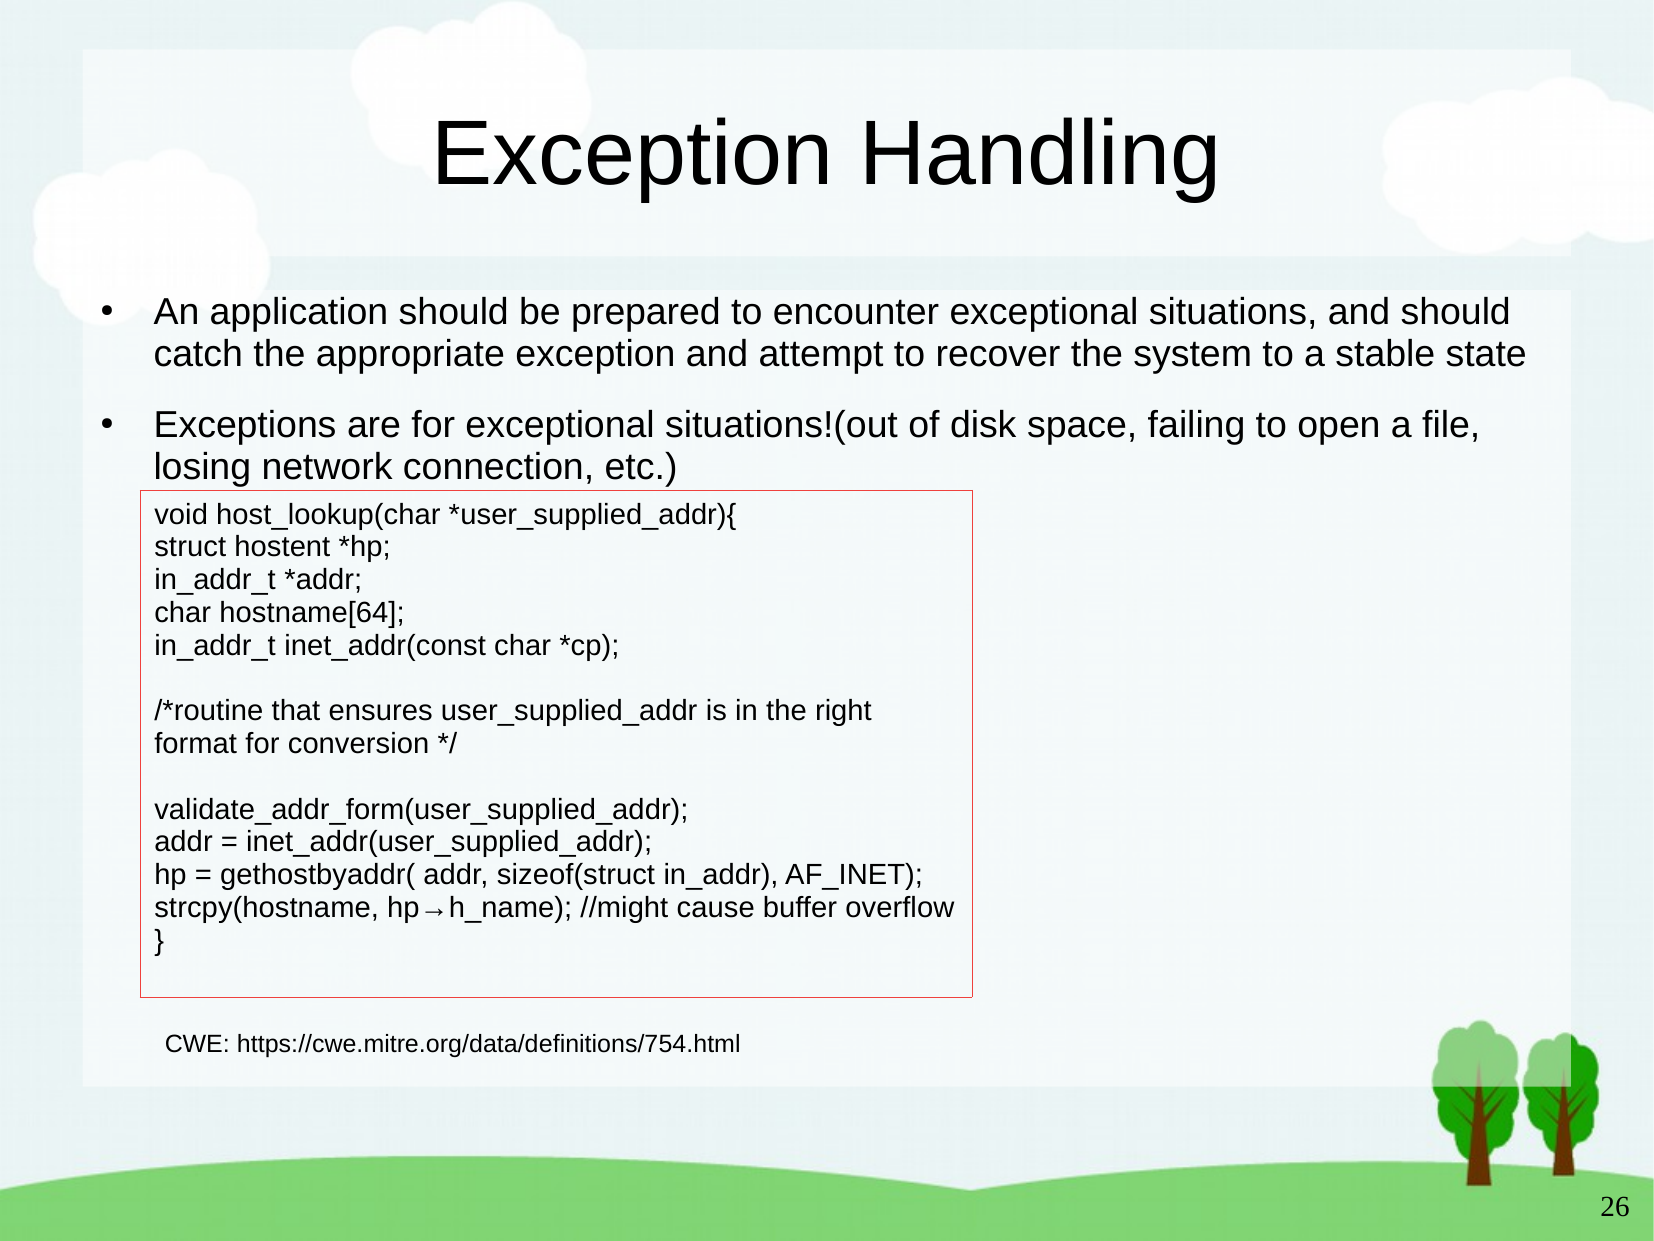

# Exception Handling
An application should be prepared to encounter exceptional situations, and should catch the appropriate exception and attempt to recover the system to a stable state
Exceptions are for exceptional situations!(out of disk space, failing to open a file, losing network connection, etc.)
| void host\_lookup(char \*user\_supplied\_addr){ struct hostent \*hp; in\_addr\_t \*addr; char hostname[64]; in\_addr\_t inet\_addr(const char \*cp); /\*routine that ensures user\_supplied\_addr is in the right format for conversion \*/ validate\_addr\_form(user\_supplied\_addr); addr = inet\_addr(user\_supplied\_addr); hp = gethostbyaddr( addr, sizeof(struct in\_addr), AF\_INET); strcpy(hostname, hp→h\_name); //might cause buffer overflow } |
| --- |
CWE: https://cwe.mitre.org/data/definitions/754.html
26